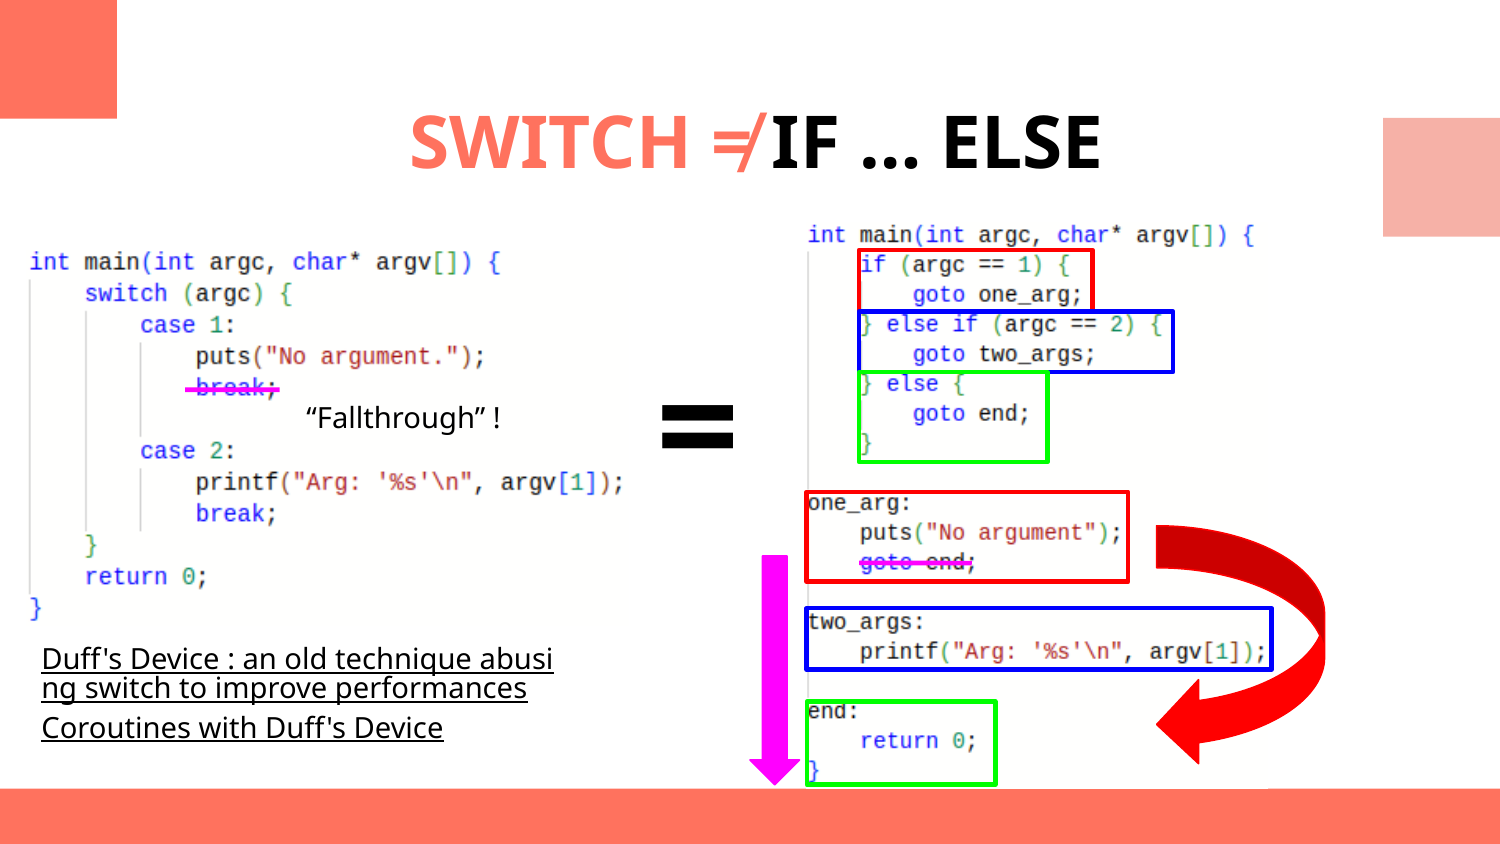

# SWITCH ≠ IF … ELSE
=
“Fallthrough” !
Duff's Device : an old technique abusing switch to improve performances
Coroutines with Duff's Device